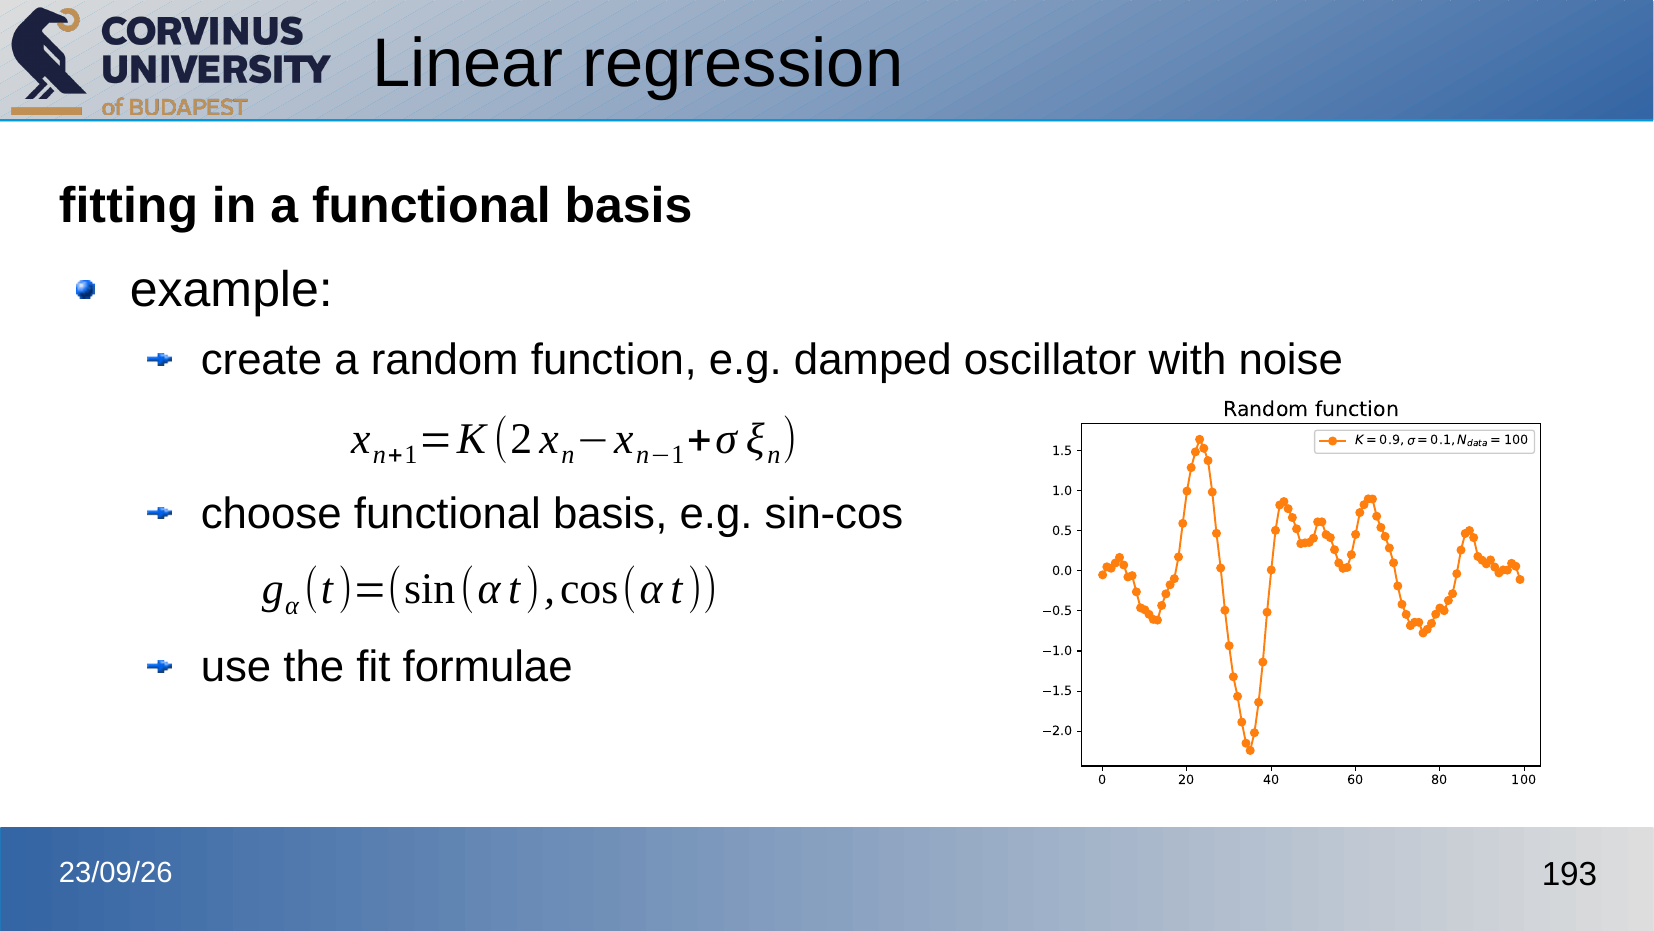

# Linear regression
fitting in a functional basis
example:
create a random function, e.g. damped oscillator with noise
choose functional basis, e.g. sin-cos
use the fit formulae